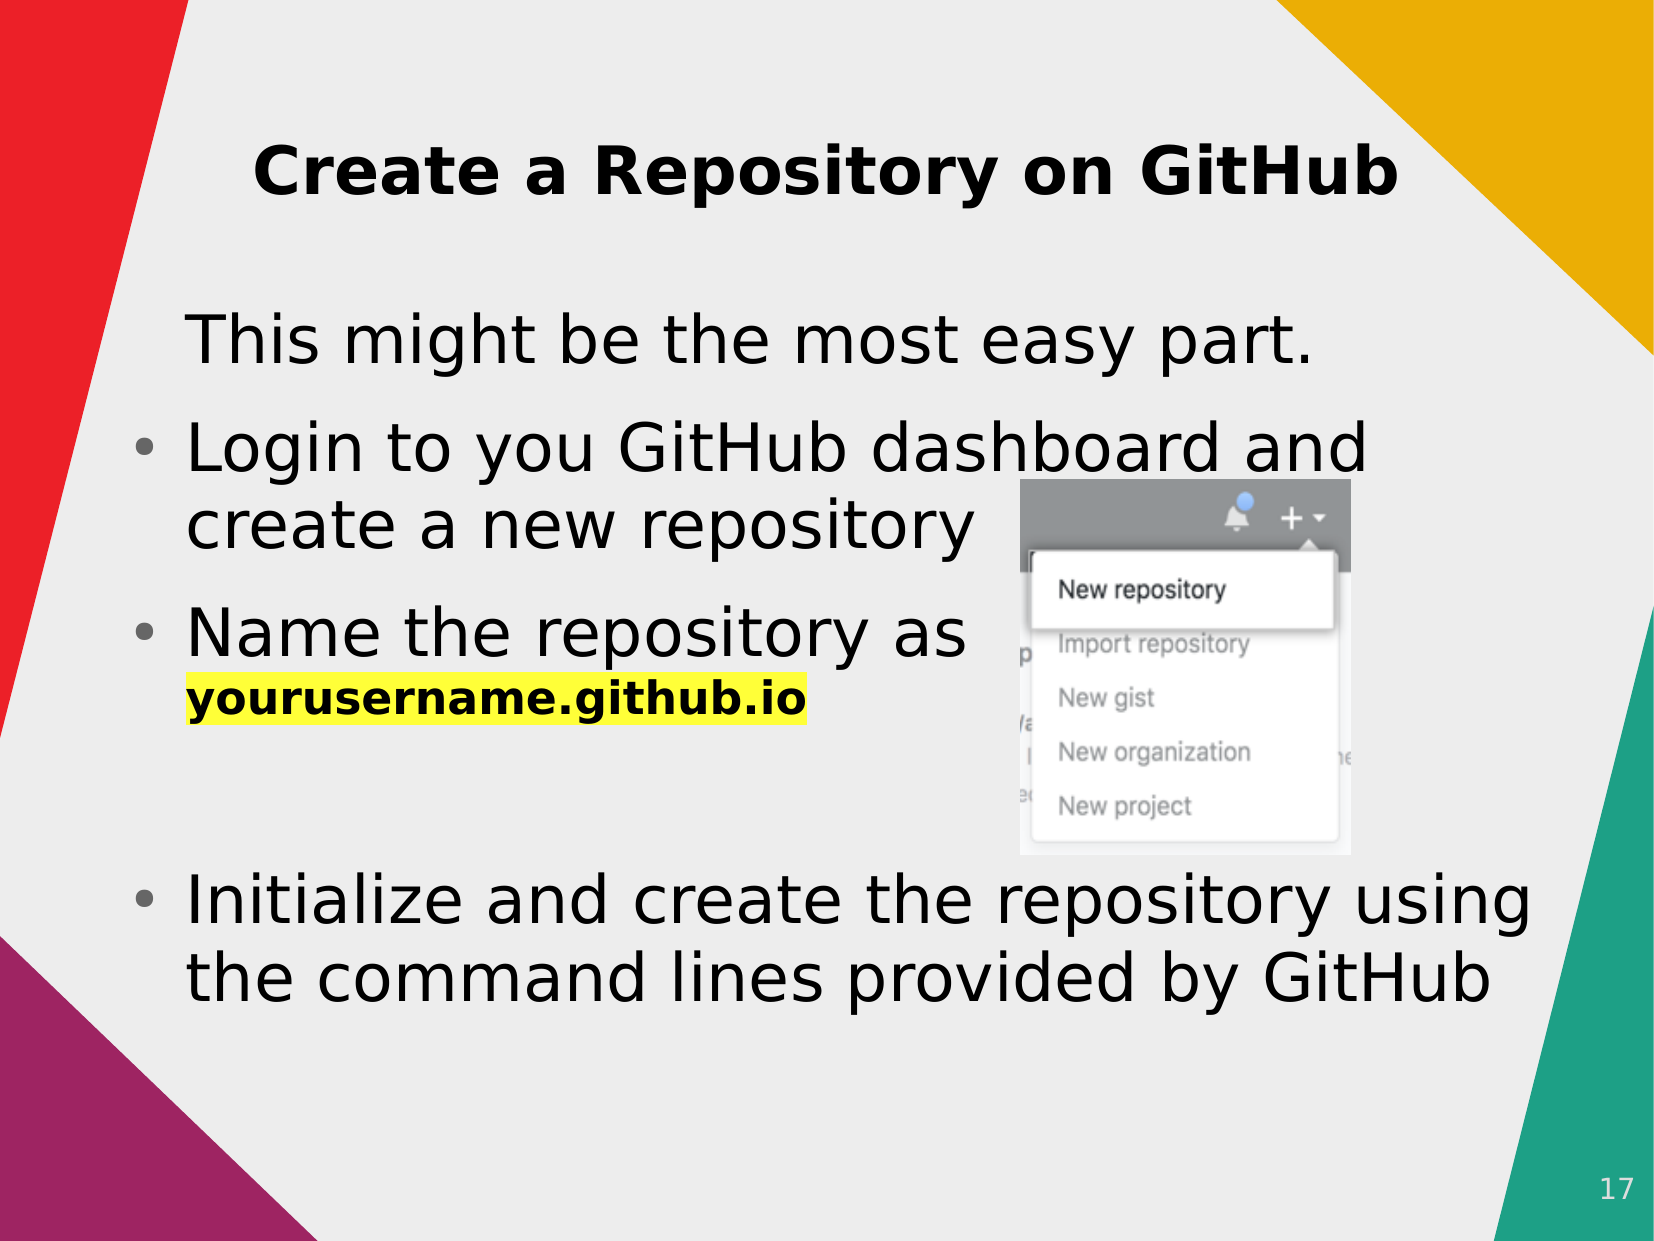

# Create a Repository on GitHub
This might be the most easy part.
Login to you GitHub dashboard and create a new repository
Name the repository as yourusername.github.io
Initialize and create the repository using the command lines provided by GitHub
17